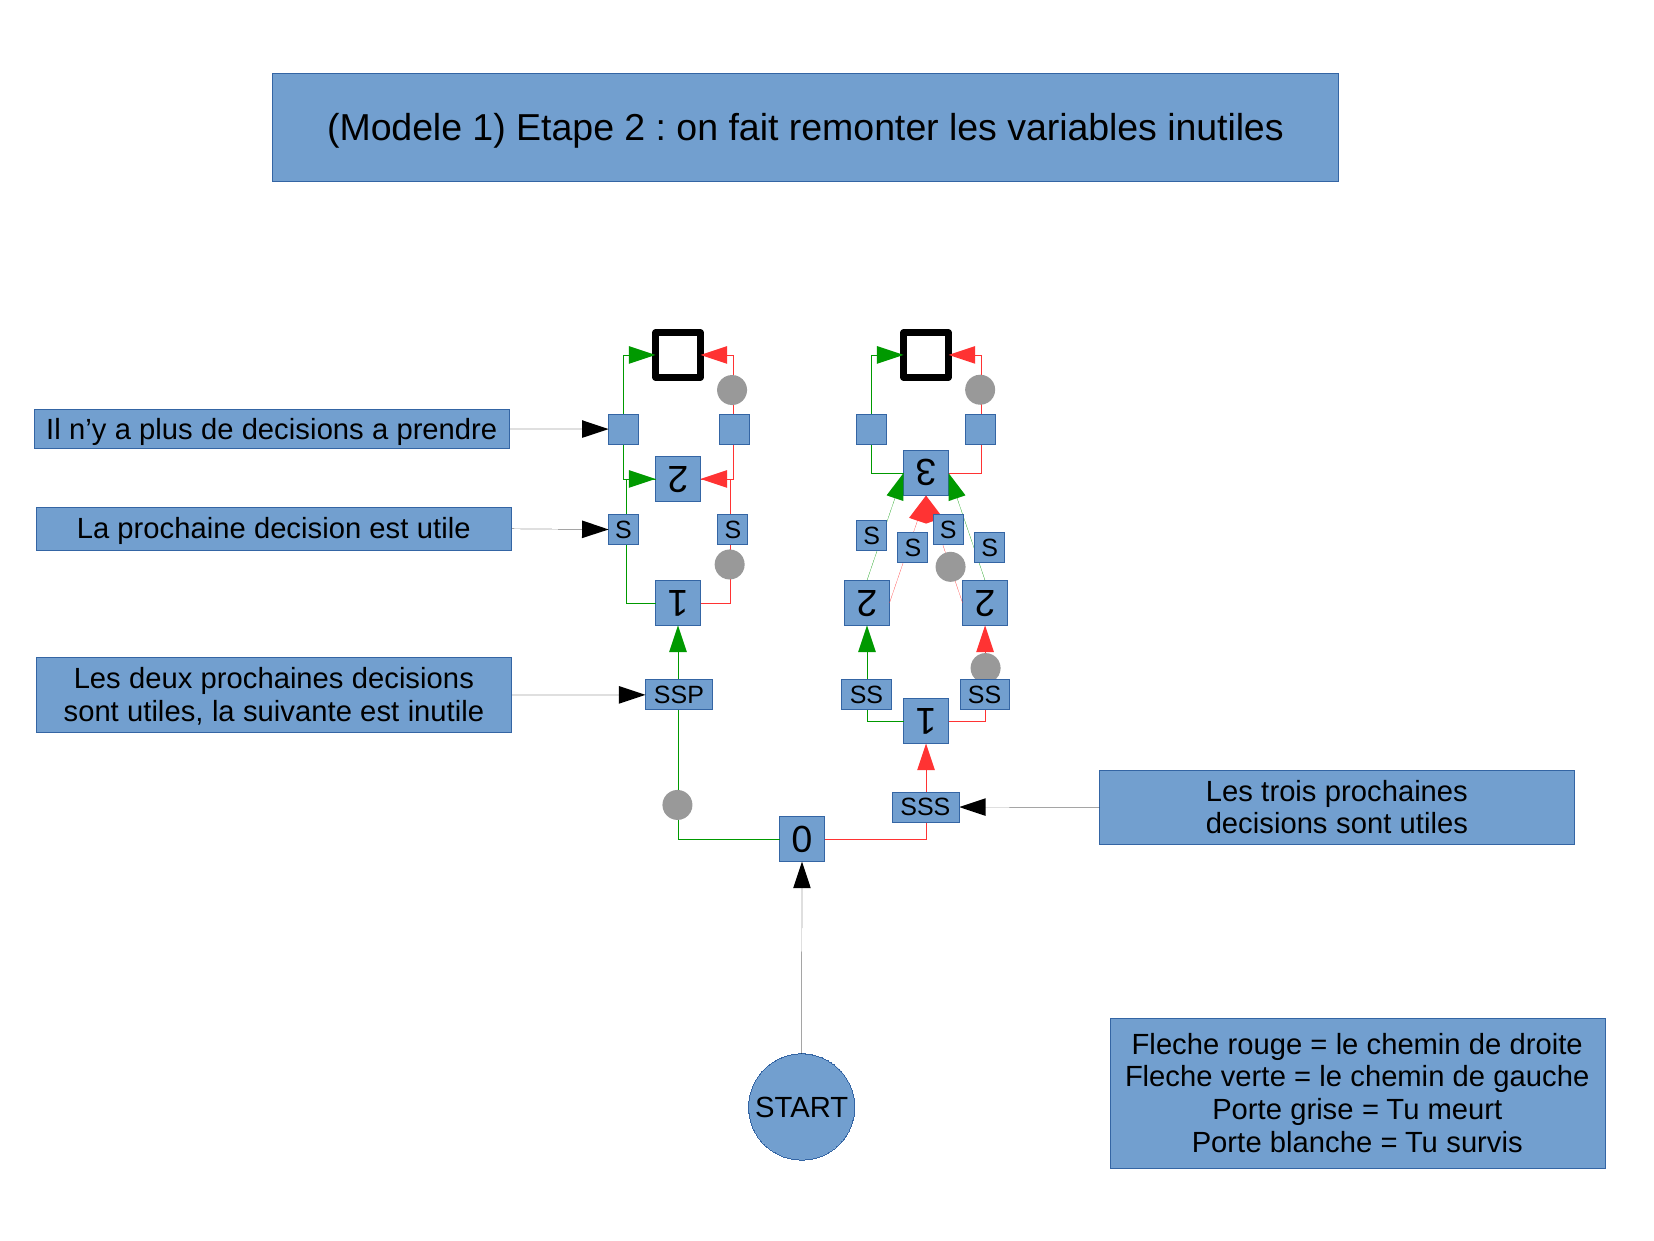

(Modele 1) Etape 2 : on fait remonter les variables inutiles
Il n’y a plus de decisions a prendre
3
2
La prochaine decision est utile
S
S
S
S
S
S
1
2
2
Les deux prochaines decisions
sont utiles, la suivante est inutile
SSP
SS
SS
1
Les trois prochaines
decisions sont utiles
SSS
0
Fleche rouge = le chemin de gauche
Fleche verte = le chemin de droite
Porte grise = Tu meurt
Porte blanche = Tu survis
Fleche rouge = le chemin de droite
Fleche verte = le chemin de gauche
Porte grise = Tu meurt
Porte blanche = Tu survis
START